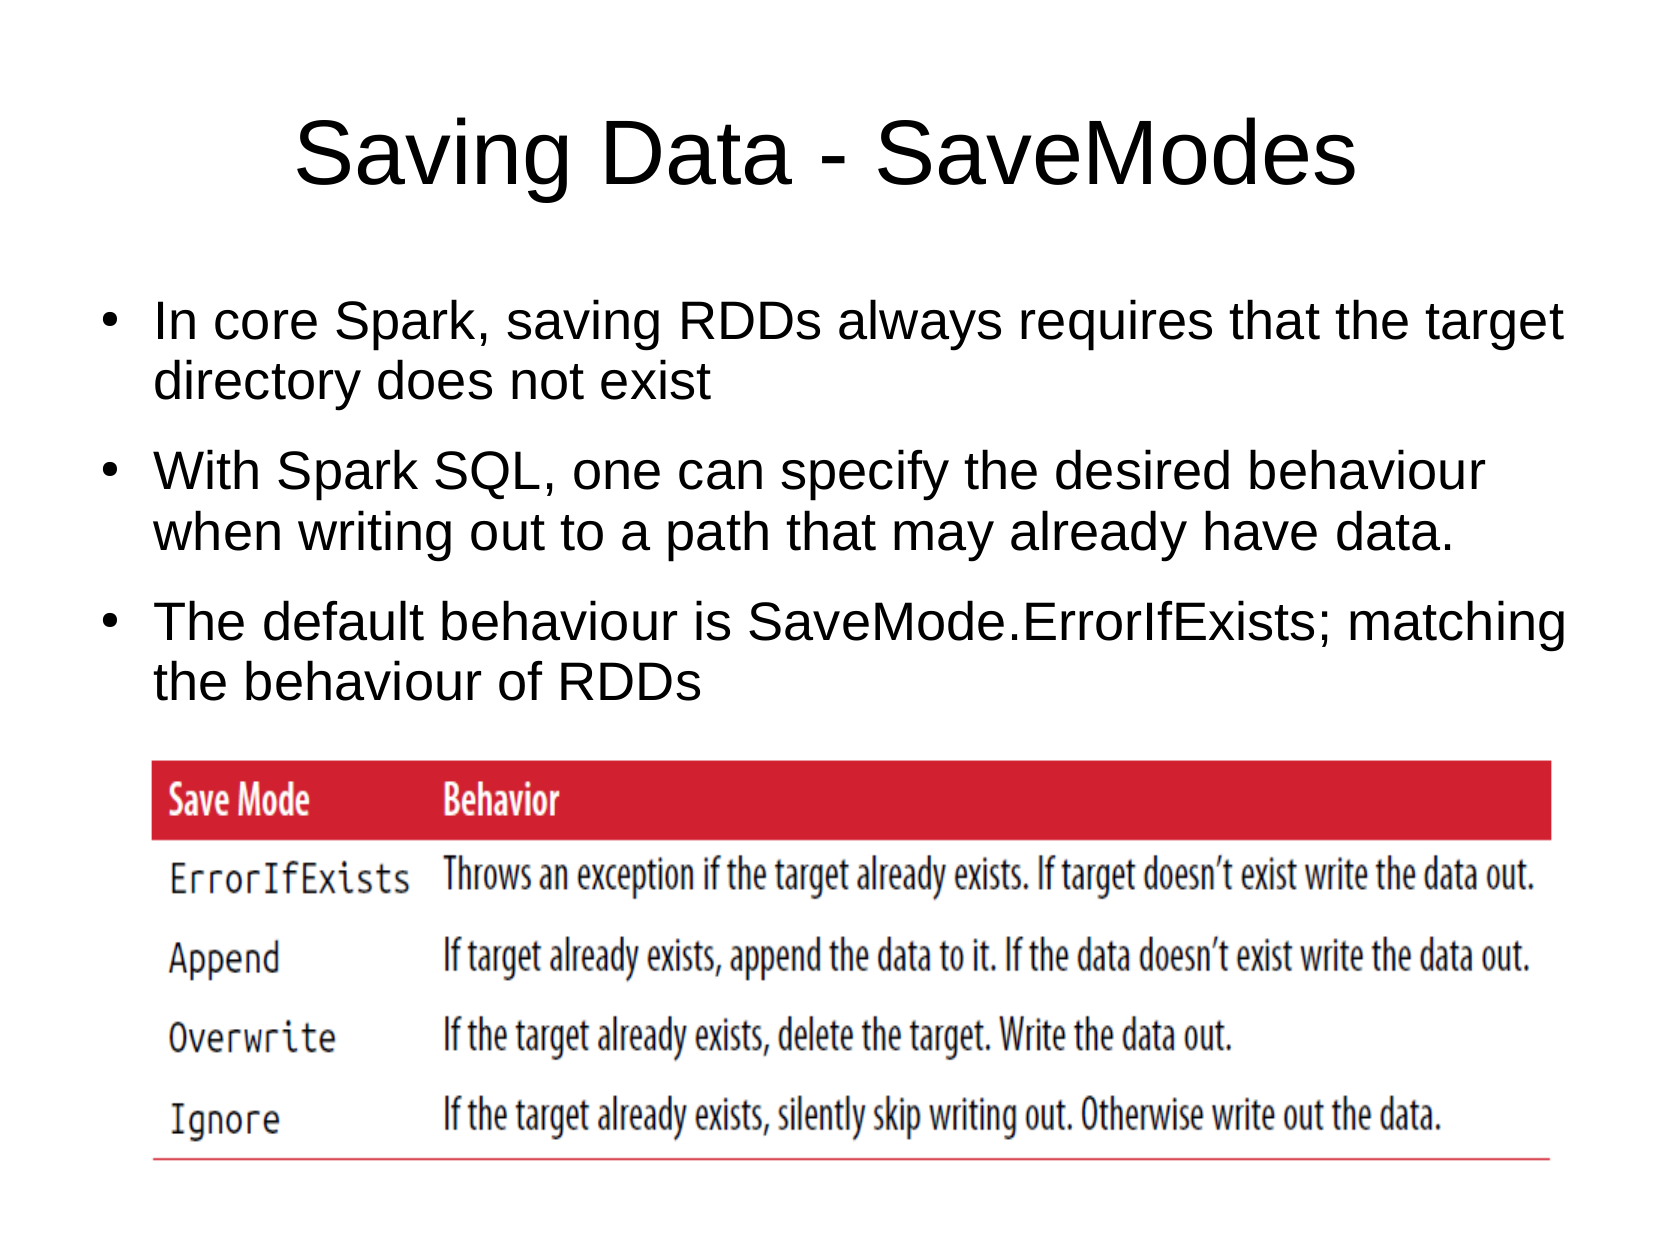

# Saving Data - SaveModes
In core Spark, saving RDDs always requires that the target directory does not exist
With Spark SQL, one can specify the desired behaviour when writing out to a path that may already have data.
The default behaviour is SaveMode.ErrorIfExists; matching the behaviour of RDDs